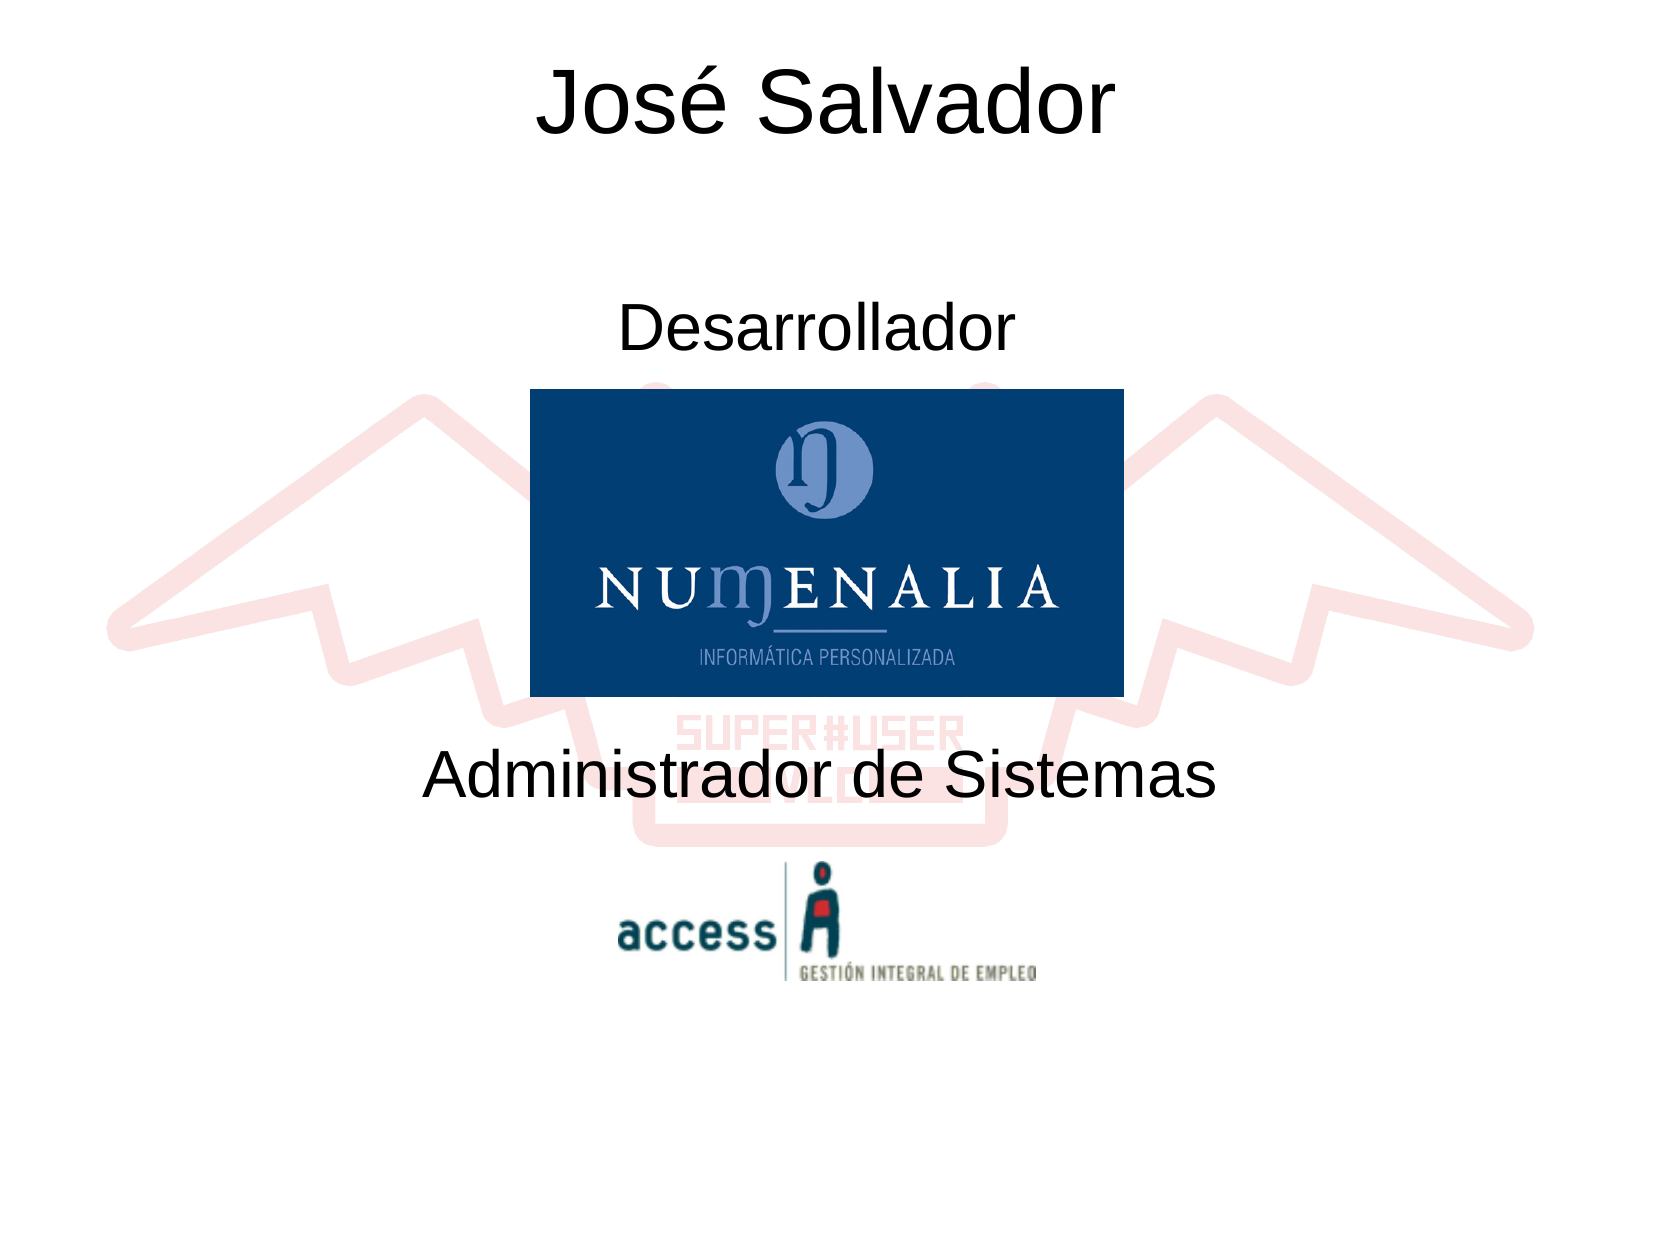

# José Salvador
Desarrollador
Administrador de Sistemas